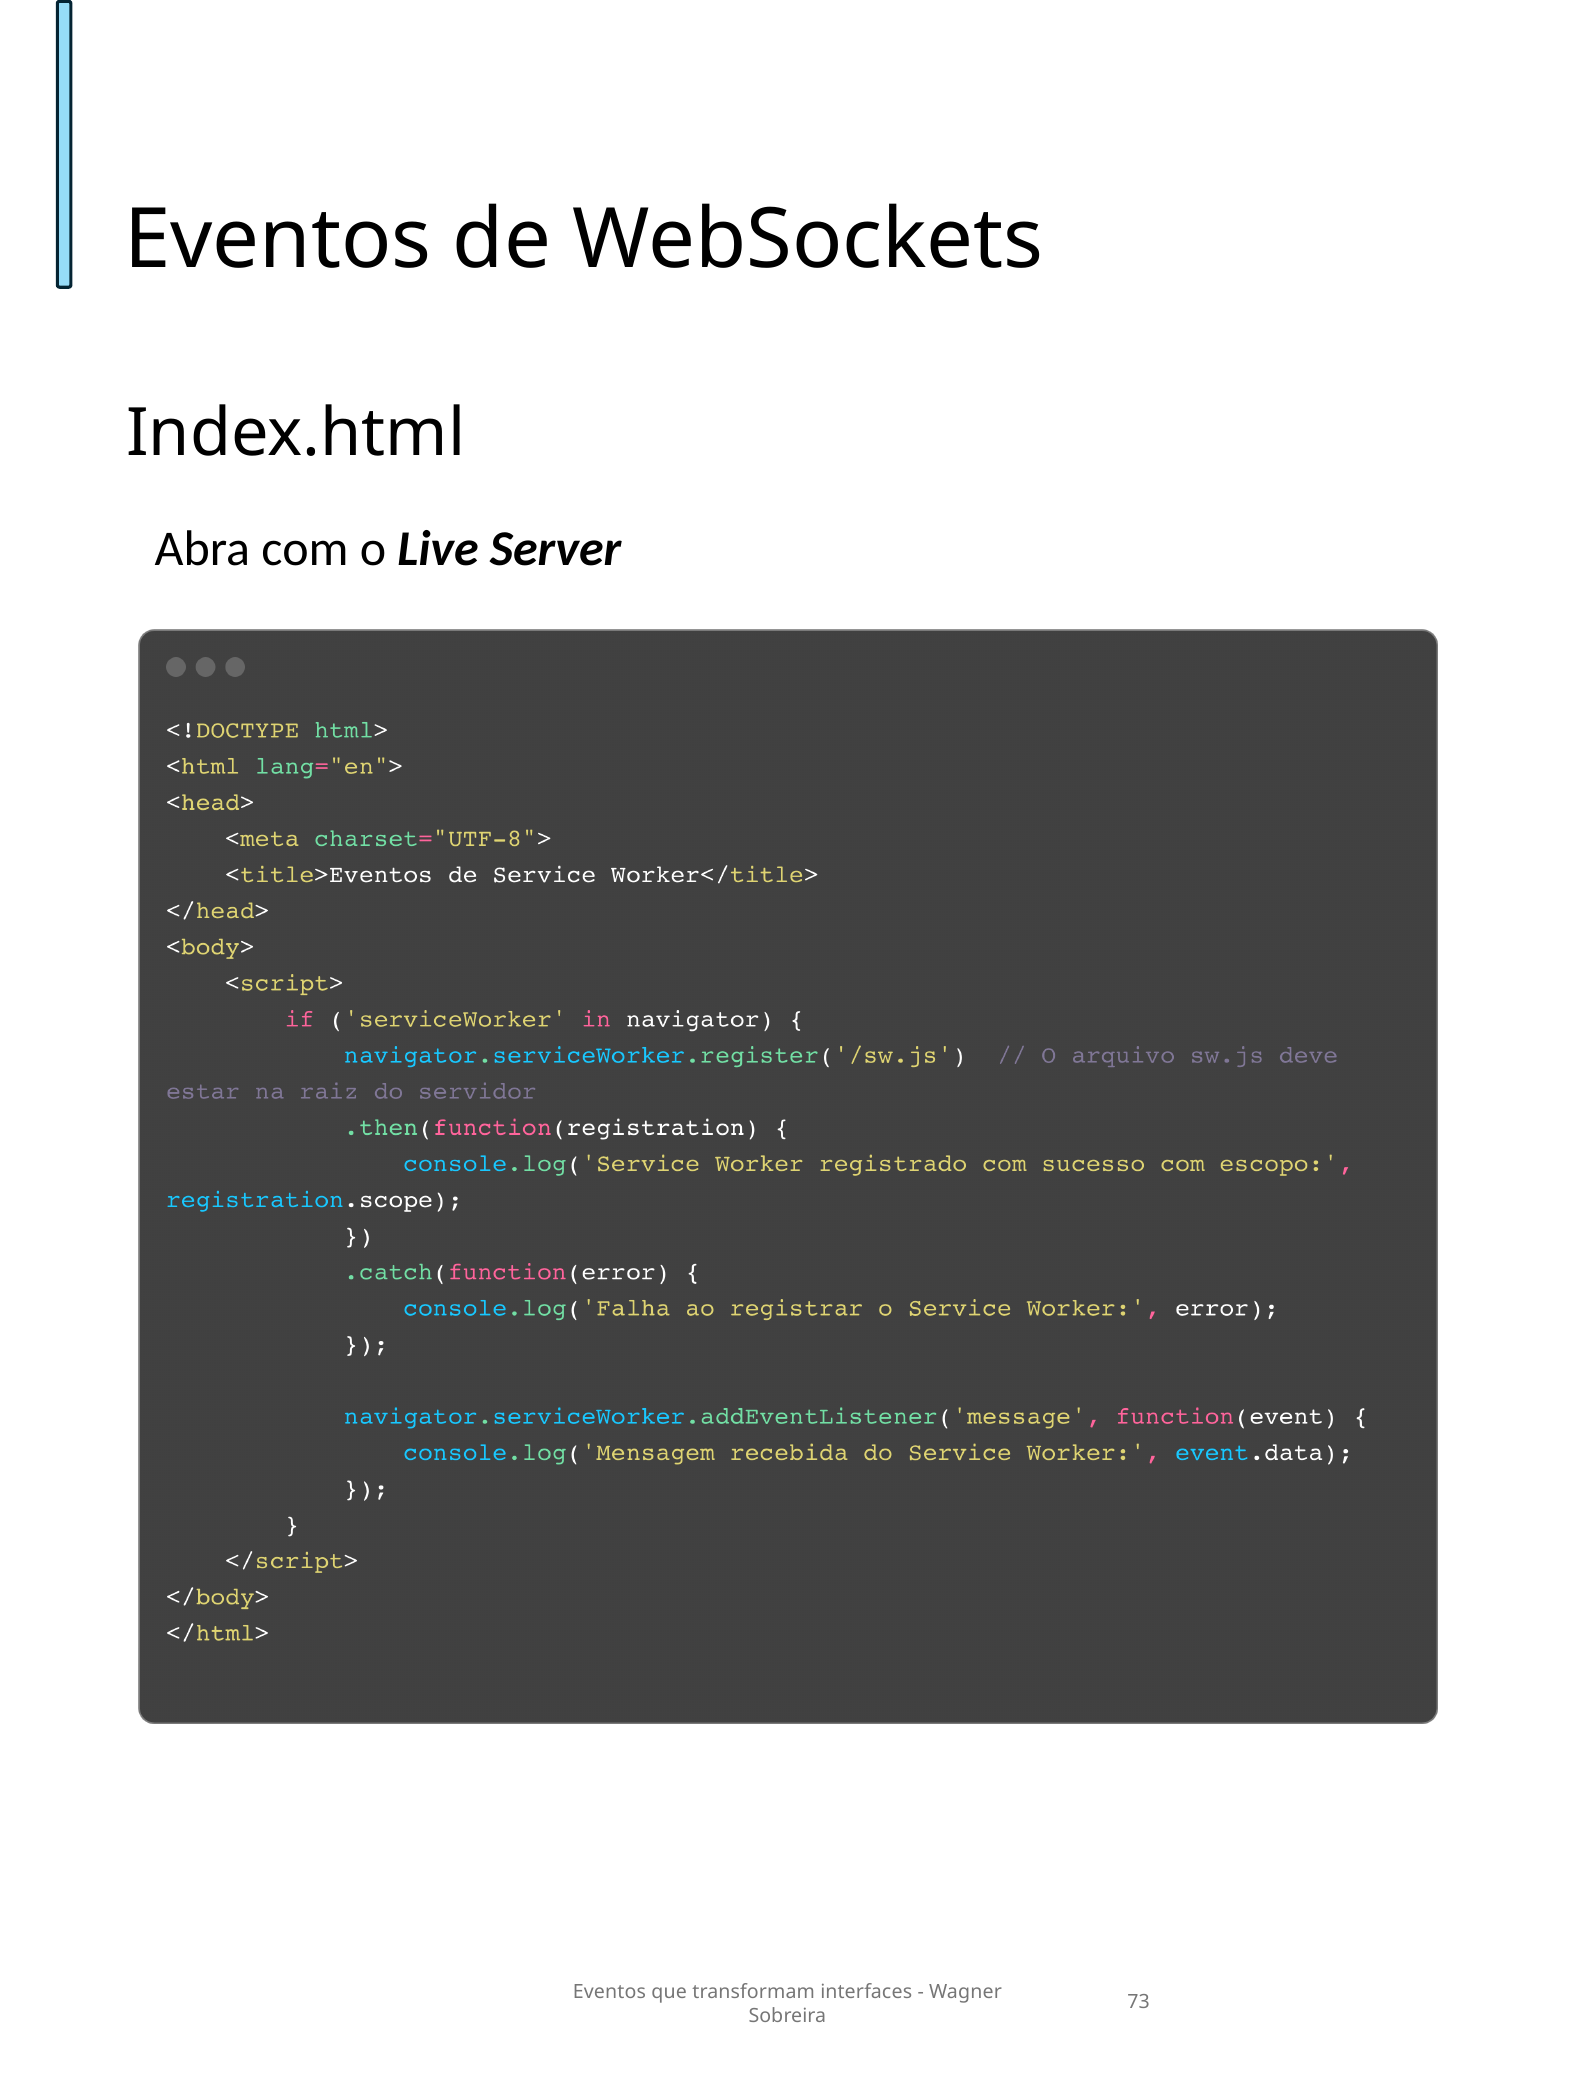

Eventos de WebSockets
Index.html
​
​Abra com o Live Server
​
​
Eventos que transformam interfaces - Wagner Sobreira